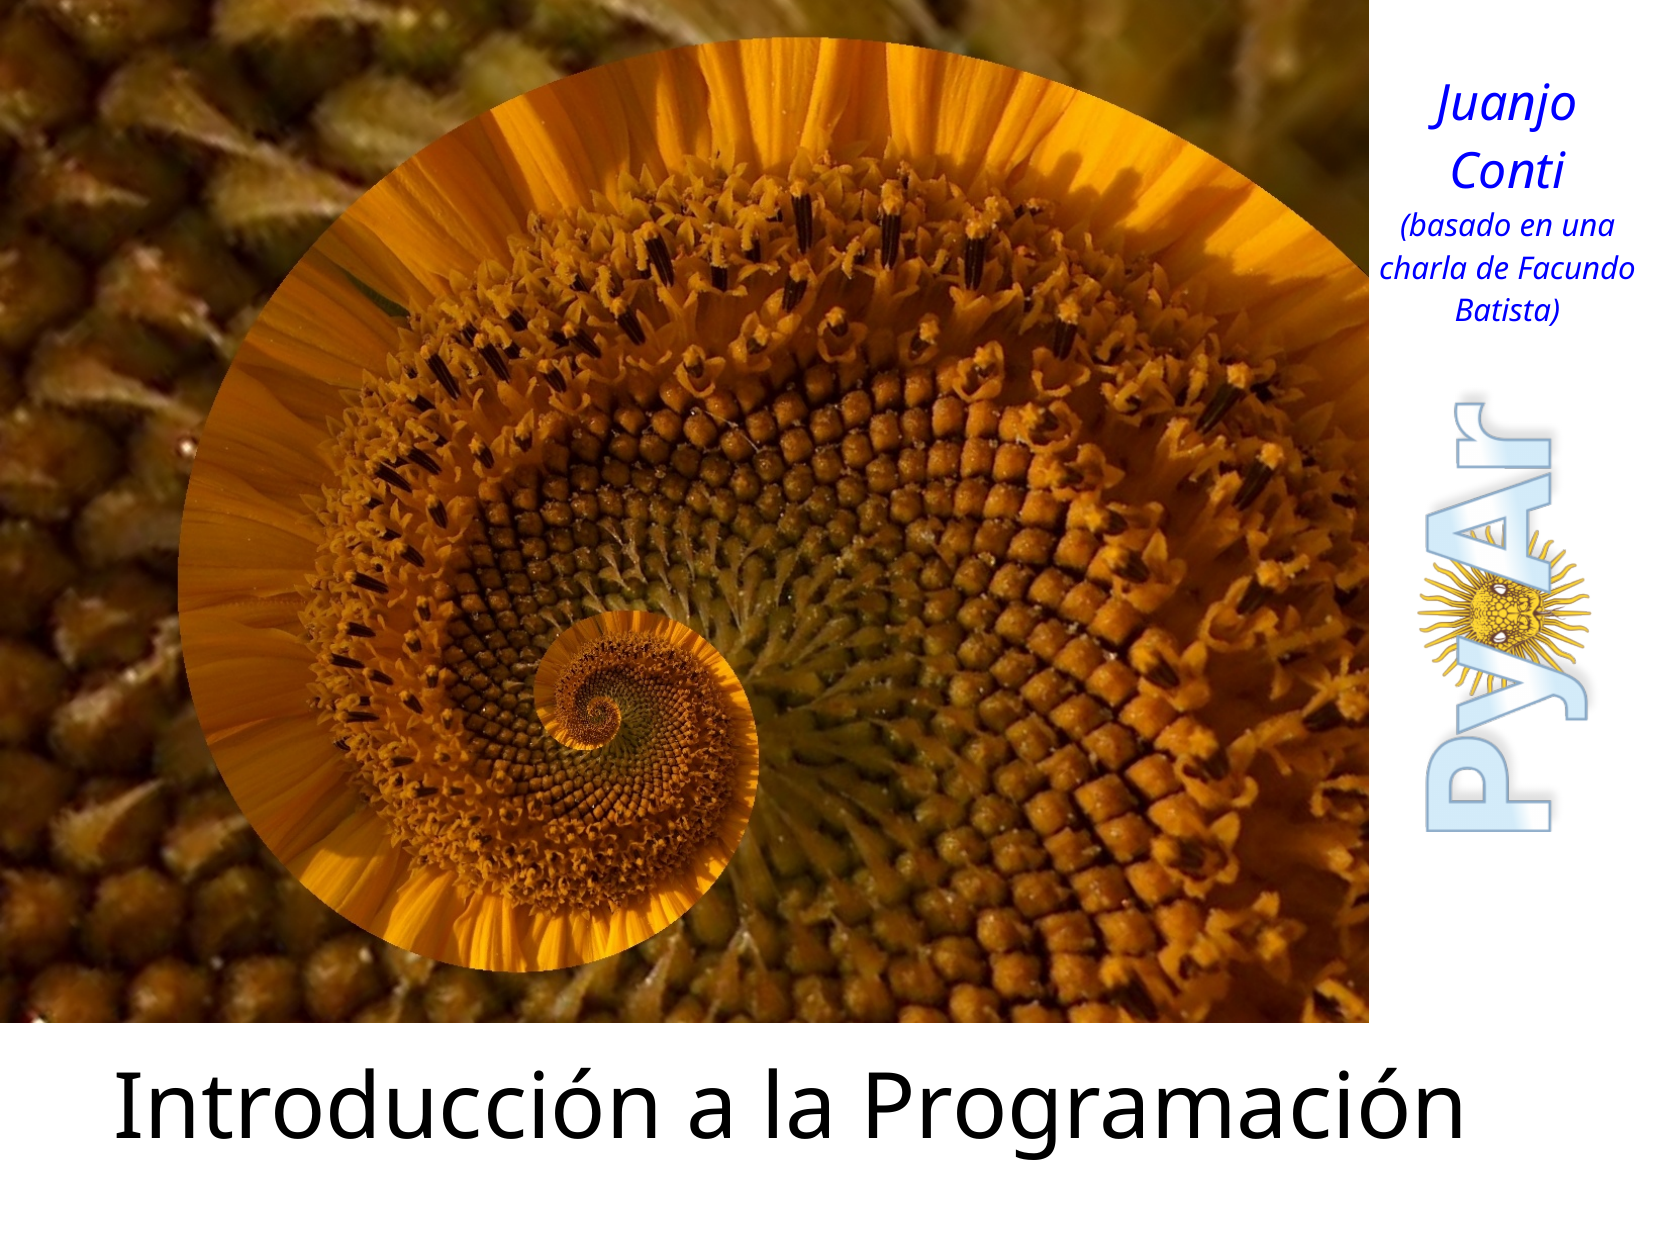

Juanjo
Conti
(basado en una charla de Facundo Batista)
Introducción a la Programación